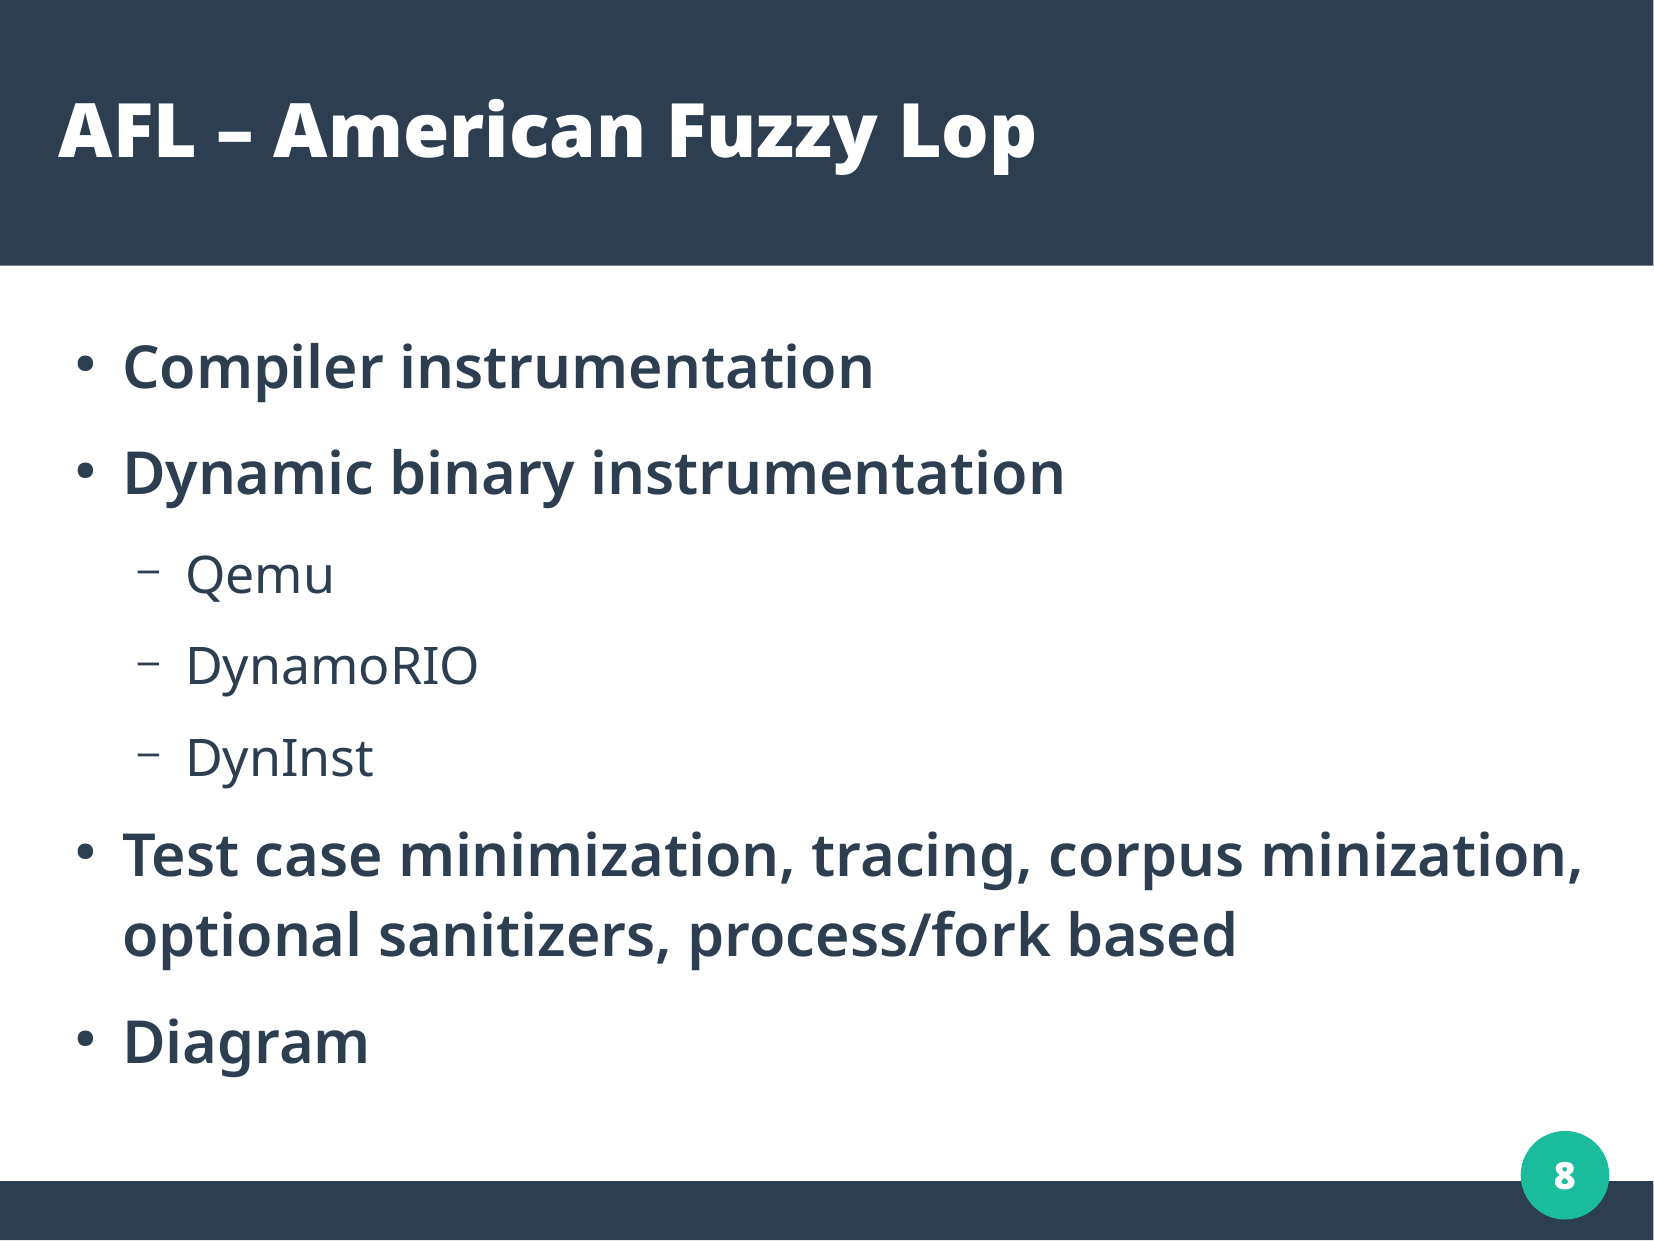

# AFL – American Fuzzy Lop
Compiler instrumentation
Dynamic binary instrumentation
Qemu
DynamoRIO
DynInst
Test case minimization, tracing, corpus minization, optional sanitizers, process/fork based
Diagram
8